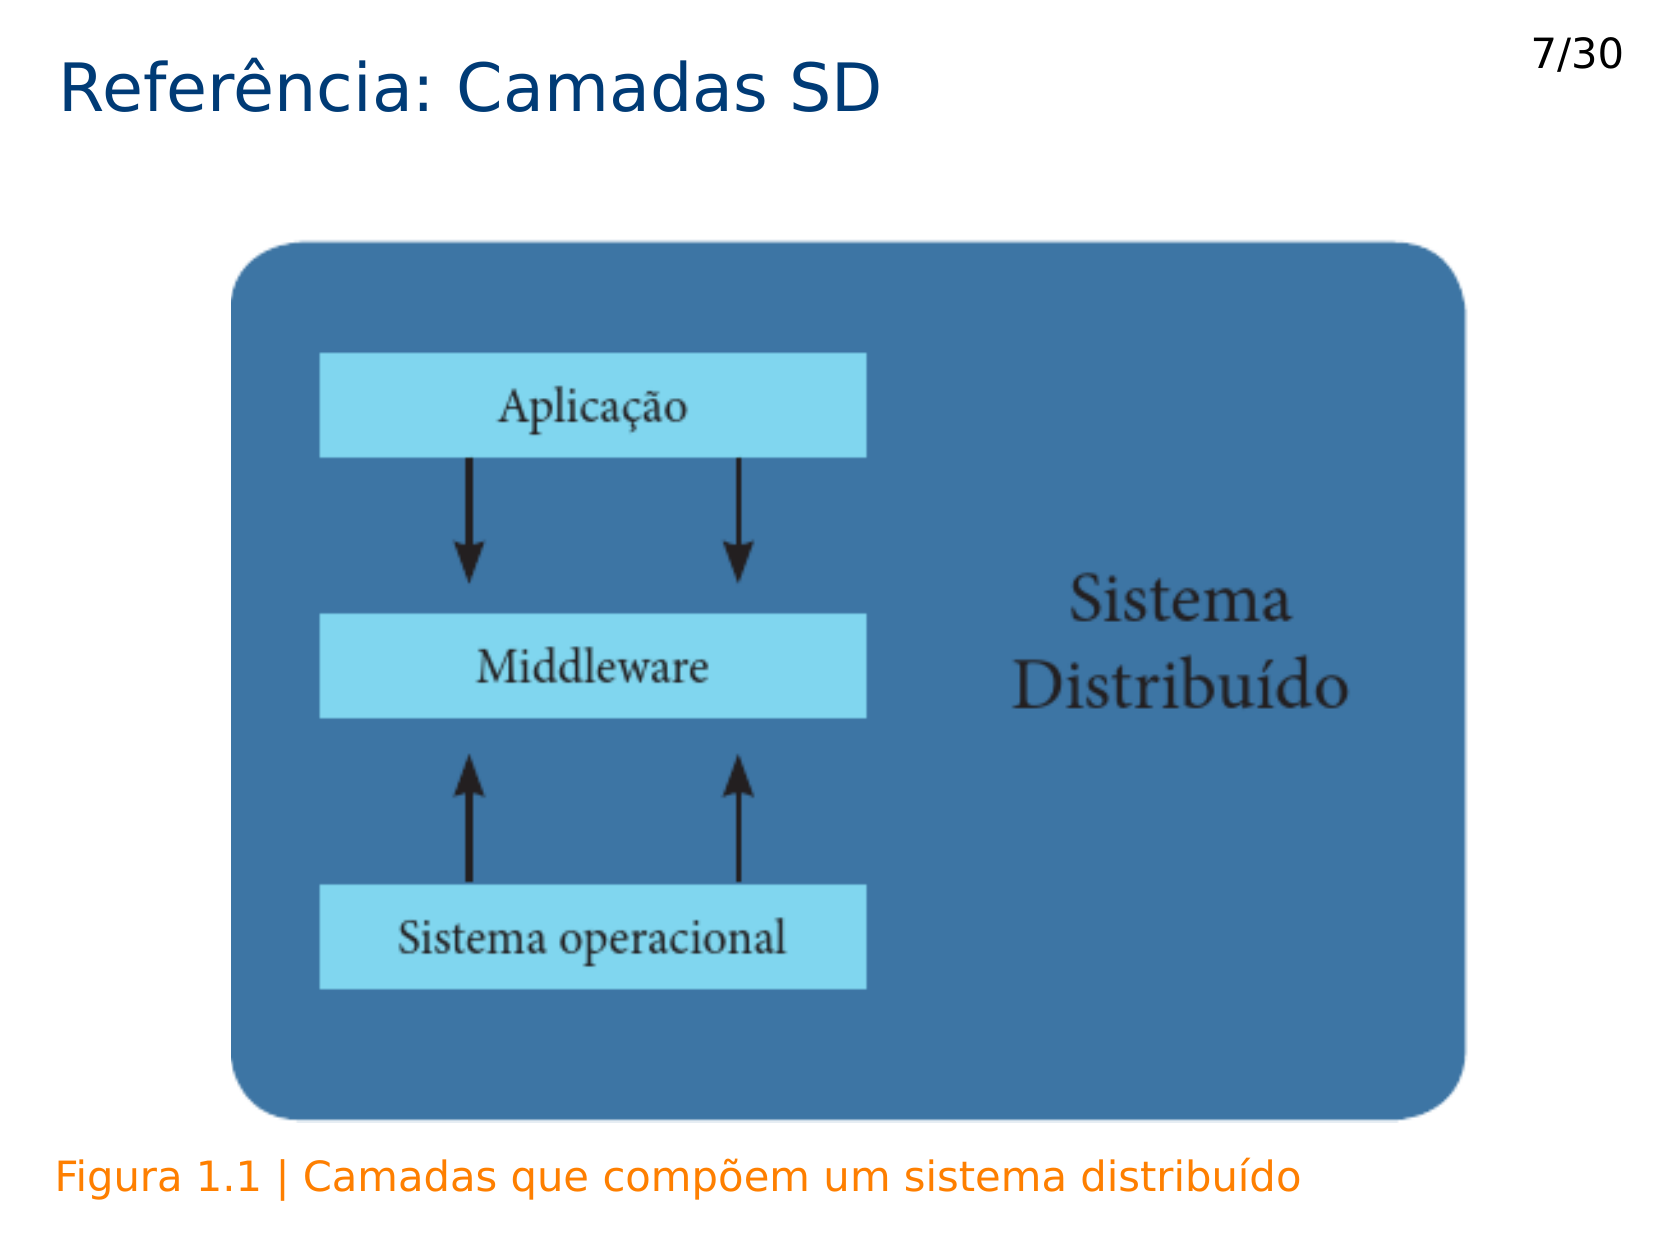

# Referência: Camadas SD
7
Figura 1.1 | Camadas que compõem um sistema distribuído